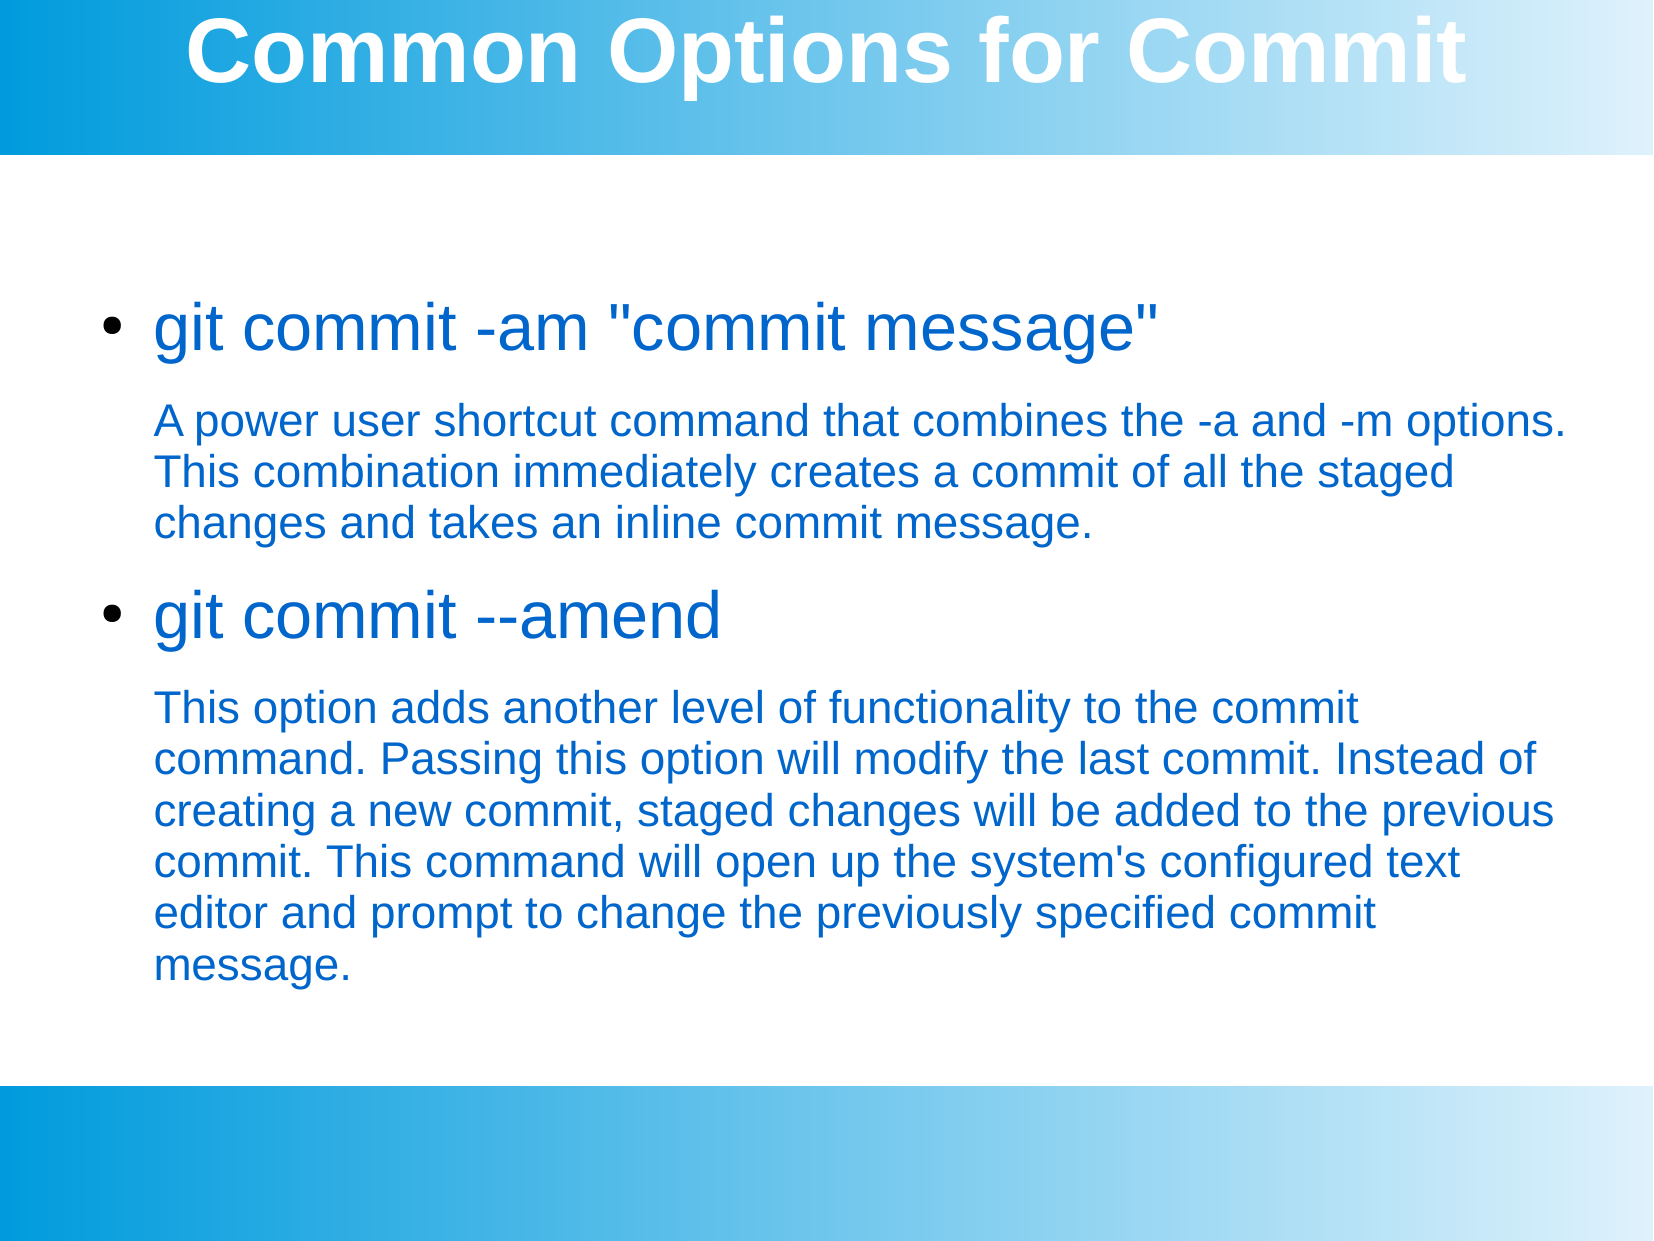

# Common Options for Commit
git commit -am "commit message"
A power user shortcut command that combines the -a and -m options. This combination immediately creates a commit of all the staged changes and takes an inline commit message.
git commit --amend
This option adds another level of functionality to the commit command. Passing this option will modify the last commit. Instead of creating a new commit, staged changes will be added to the previous commit. This command will open up the system's configured text editor and prompt to change the previously specified commit message.